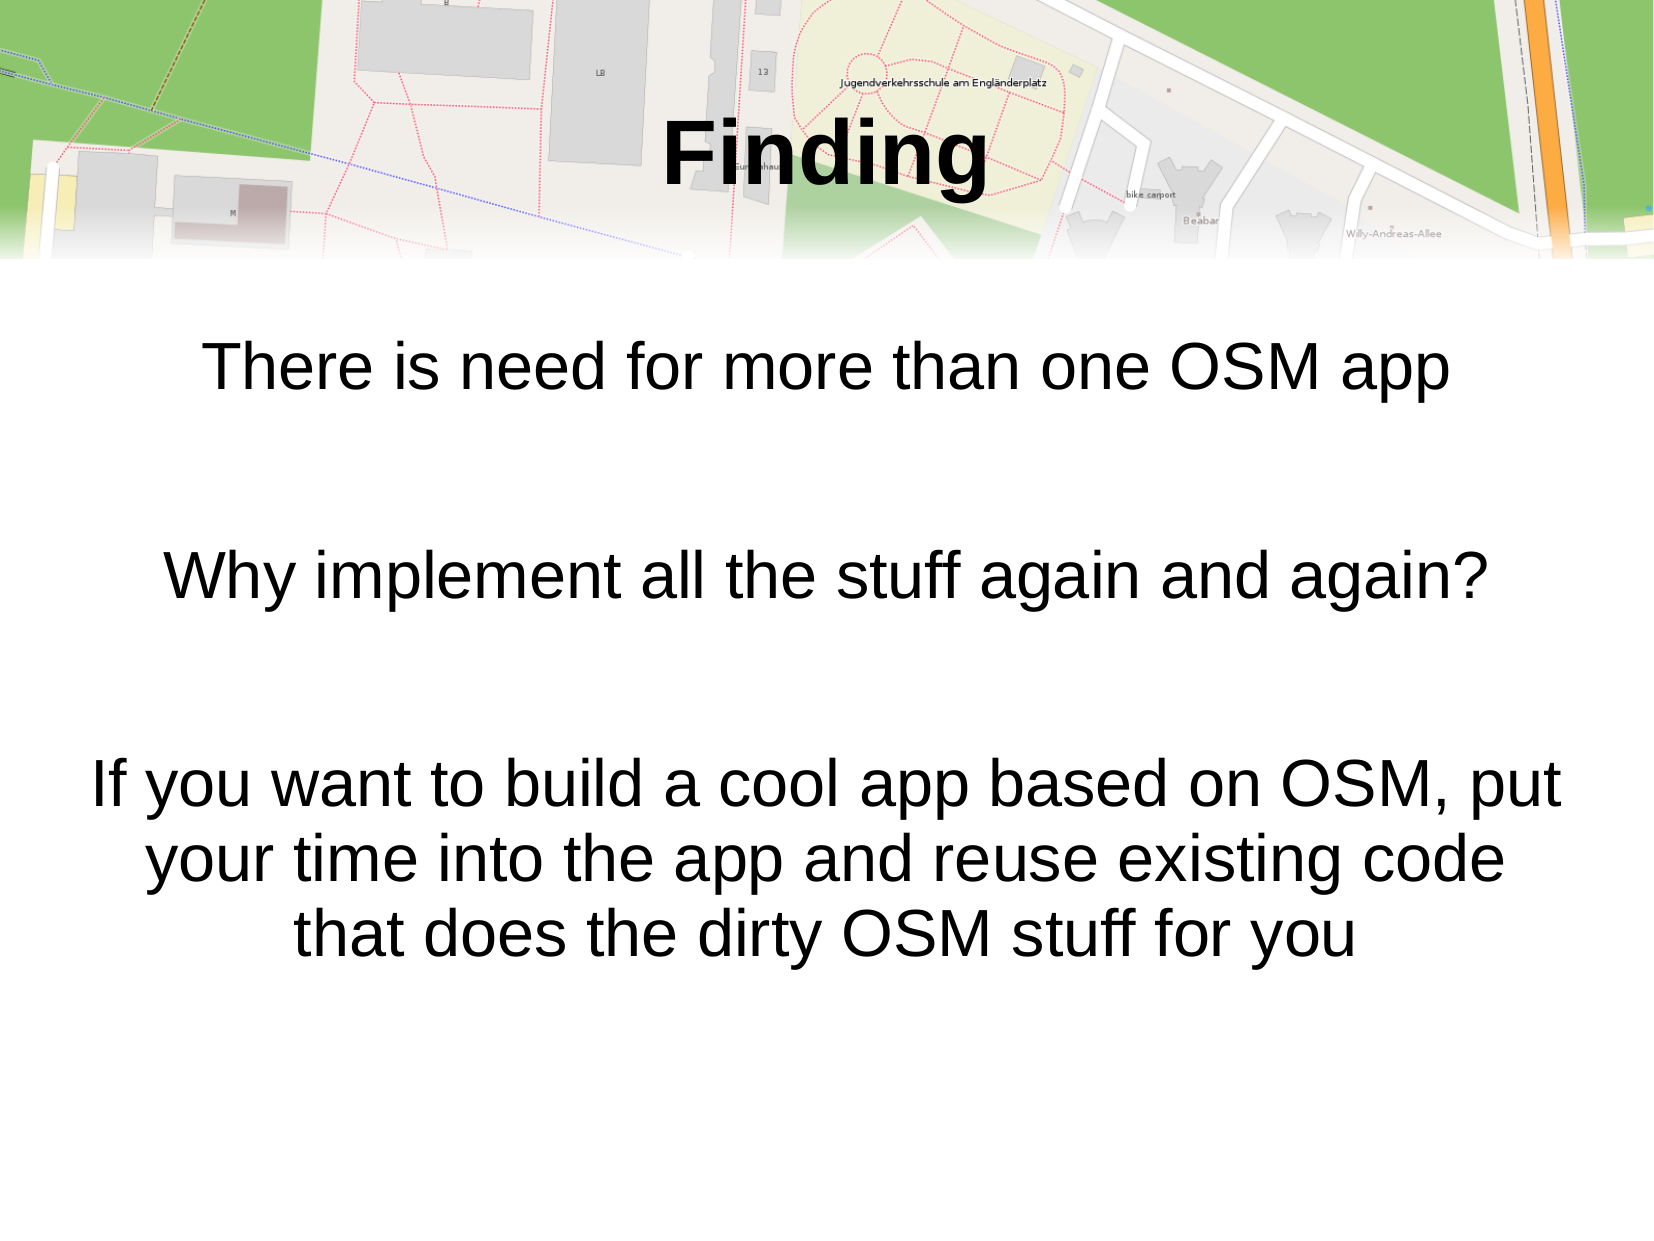

# Finding
There is need for more than one OSM app
Why implement all the stuff again and again?
If you want to build a cool app based on OSM, put your time into the app and reuse existing code that does the dirty OSM stuff for you